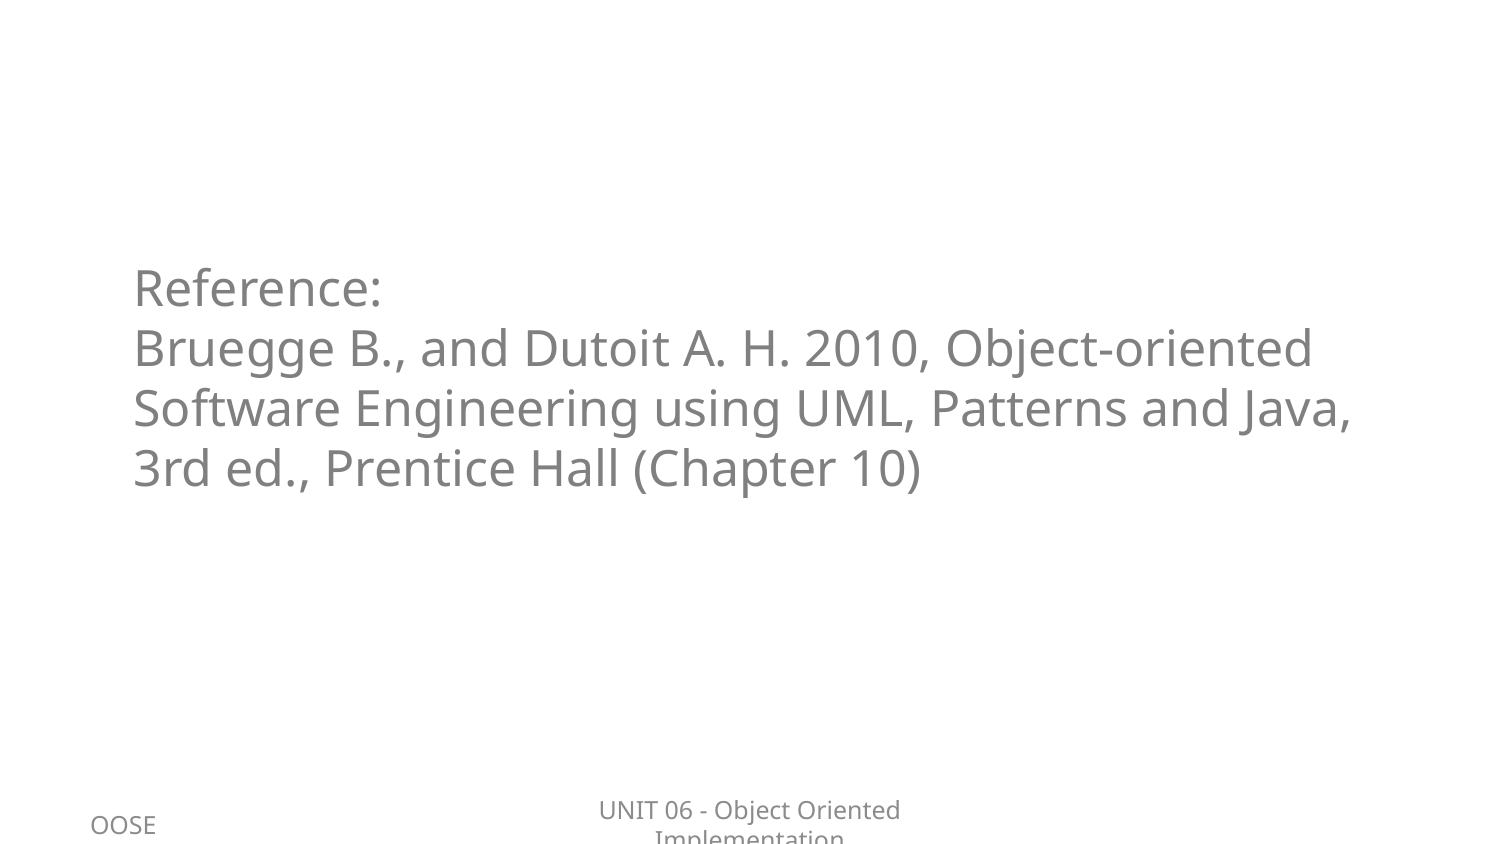

# Reference: Bruegge B., and Dutoit A. H. 2010, Object-oriented Software Engineering using UML, Patterns and Java, 3rd ed., Prentice Hall (Chapter 10)
OOSE
UNIT 06 - Object Oriented Implementation